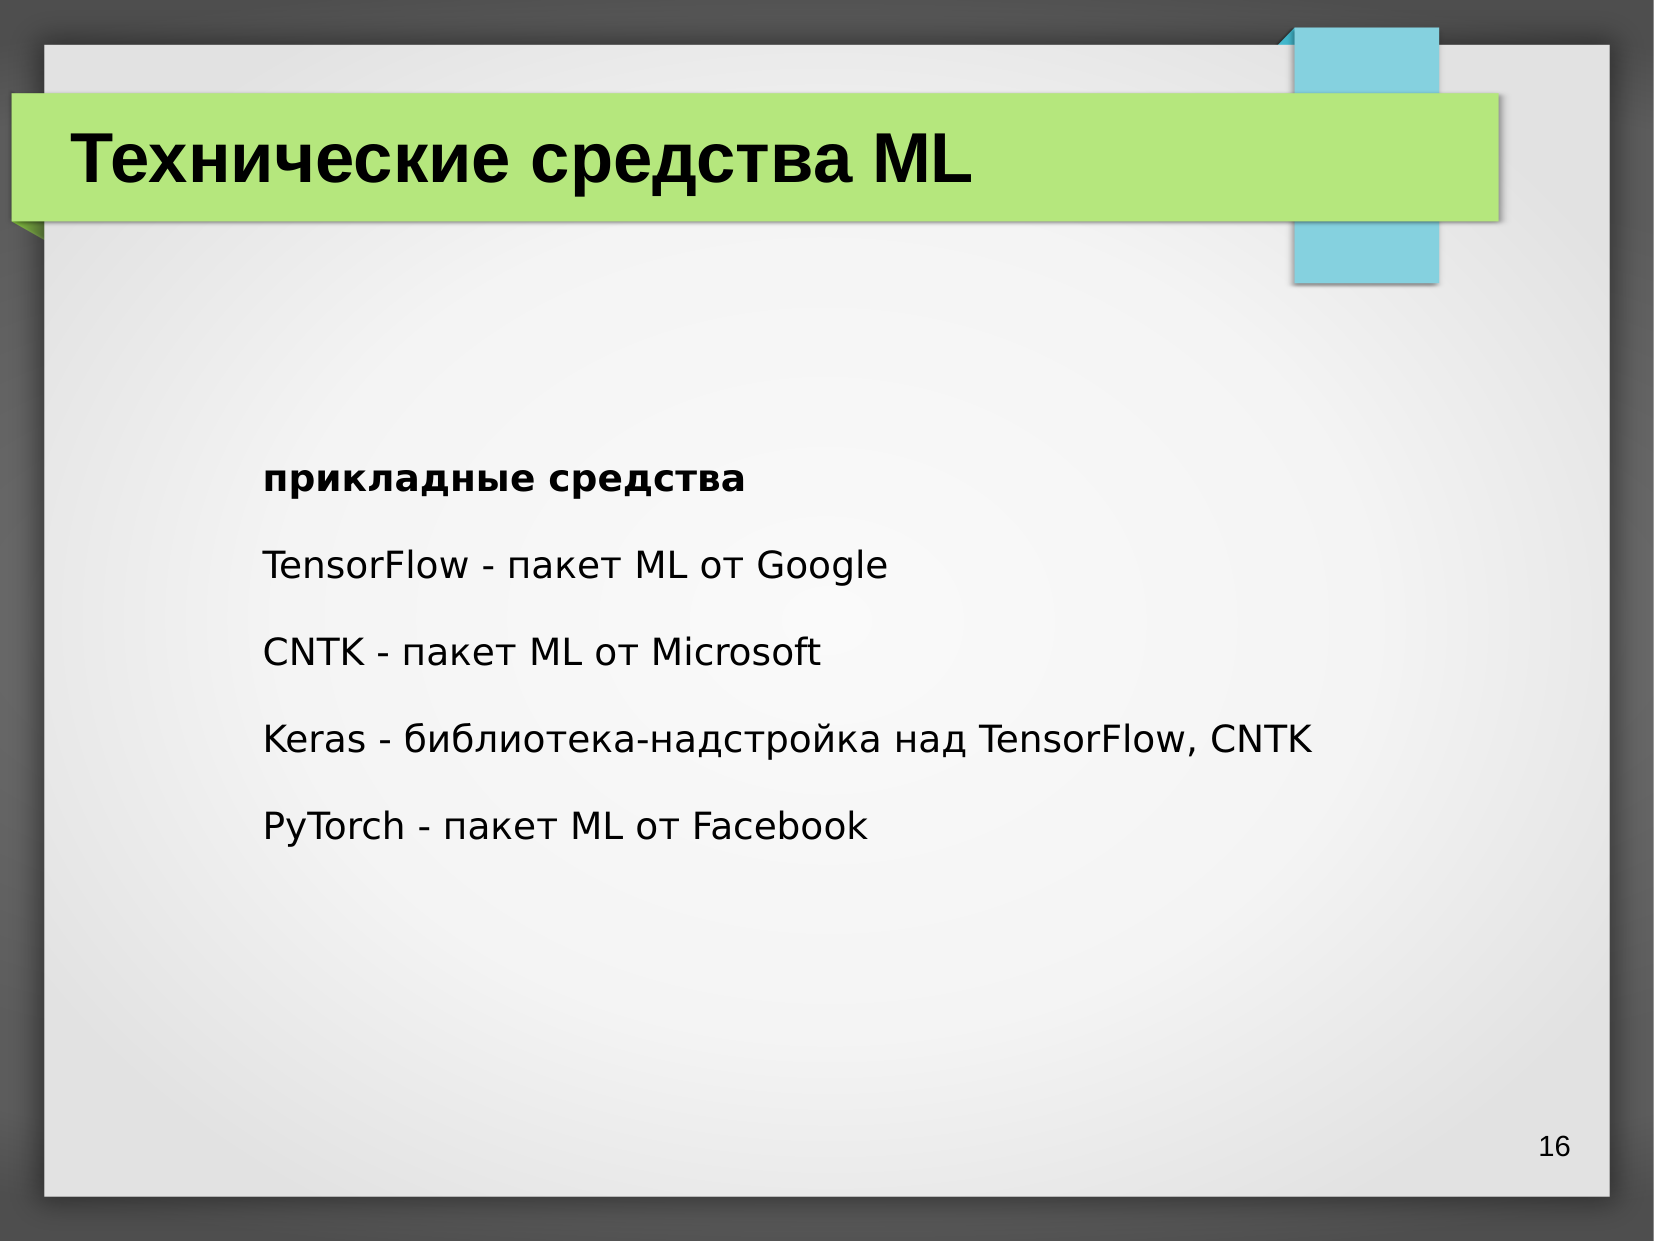

# Технические средства ML
прикладные средства
TensorFlow - пакет ML от Google
CNTK - пакет ML от Microsoft
Keras - библиотека-надстройка над TensorFlow, CNTK
PyTorch - пакет ML от Facebook
16